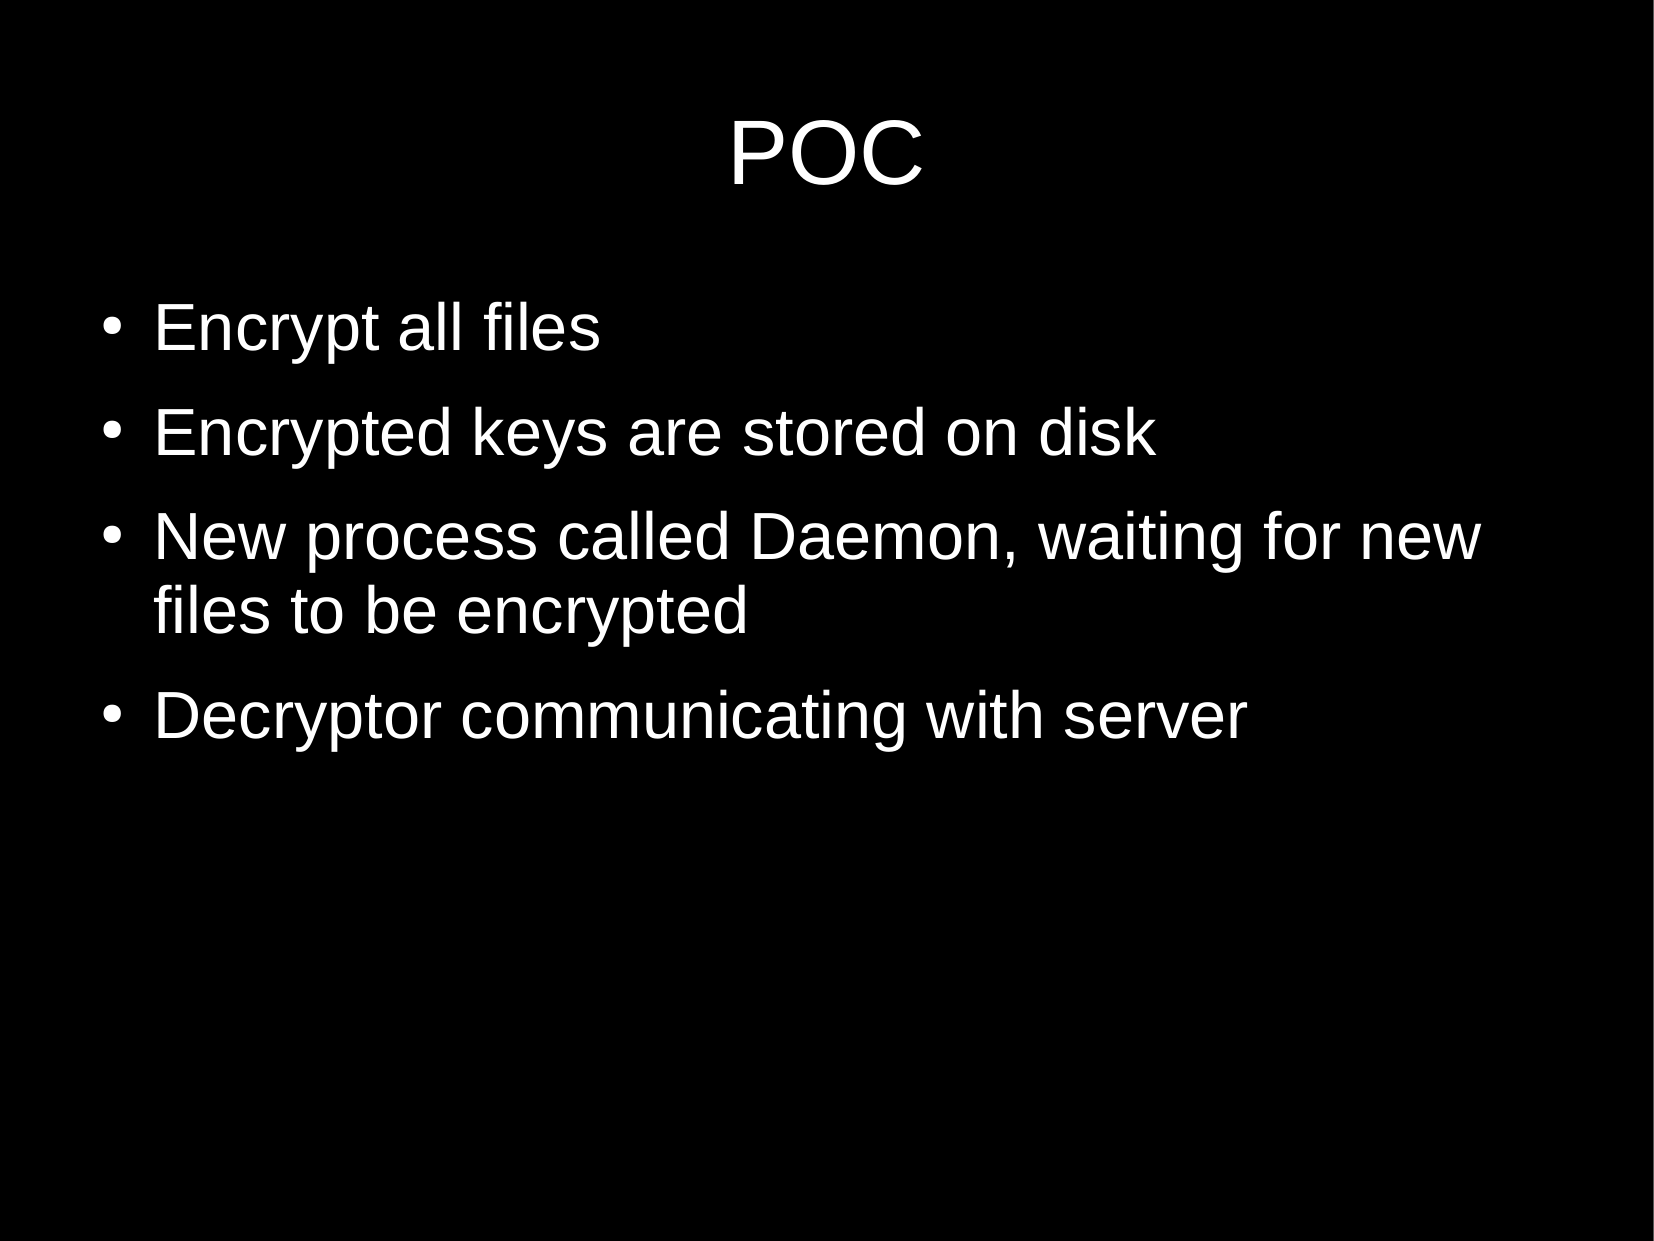

# POC
Encrypt all files
Encrypted keys are stored on disk
New process called Daemon, waiting for new files to be encrypted
Decryptor communicating with server